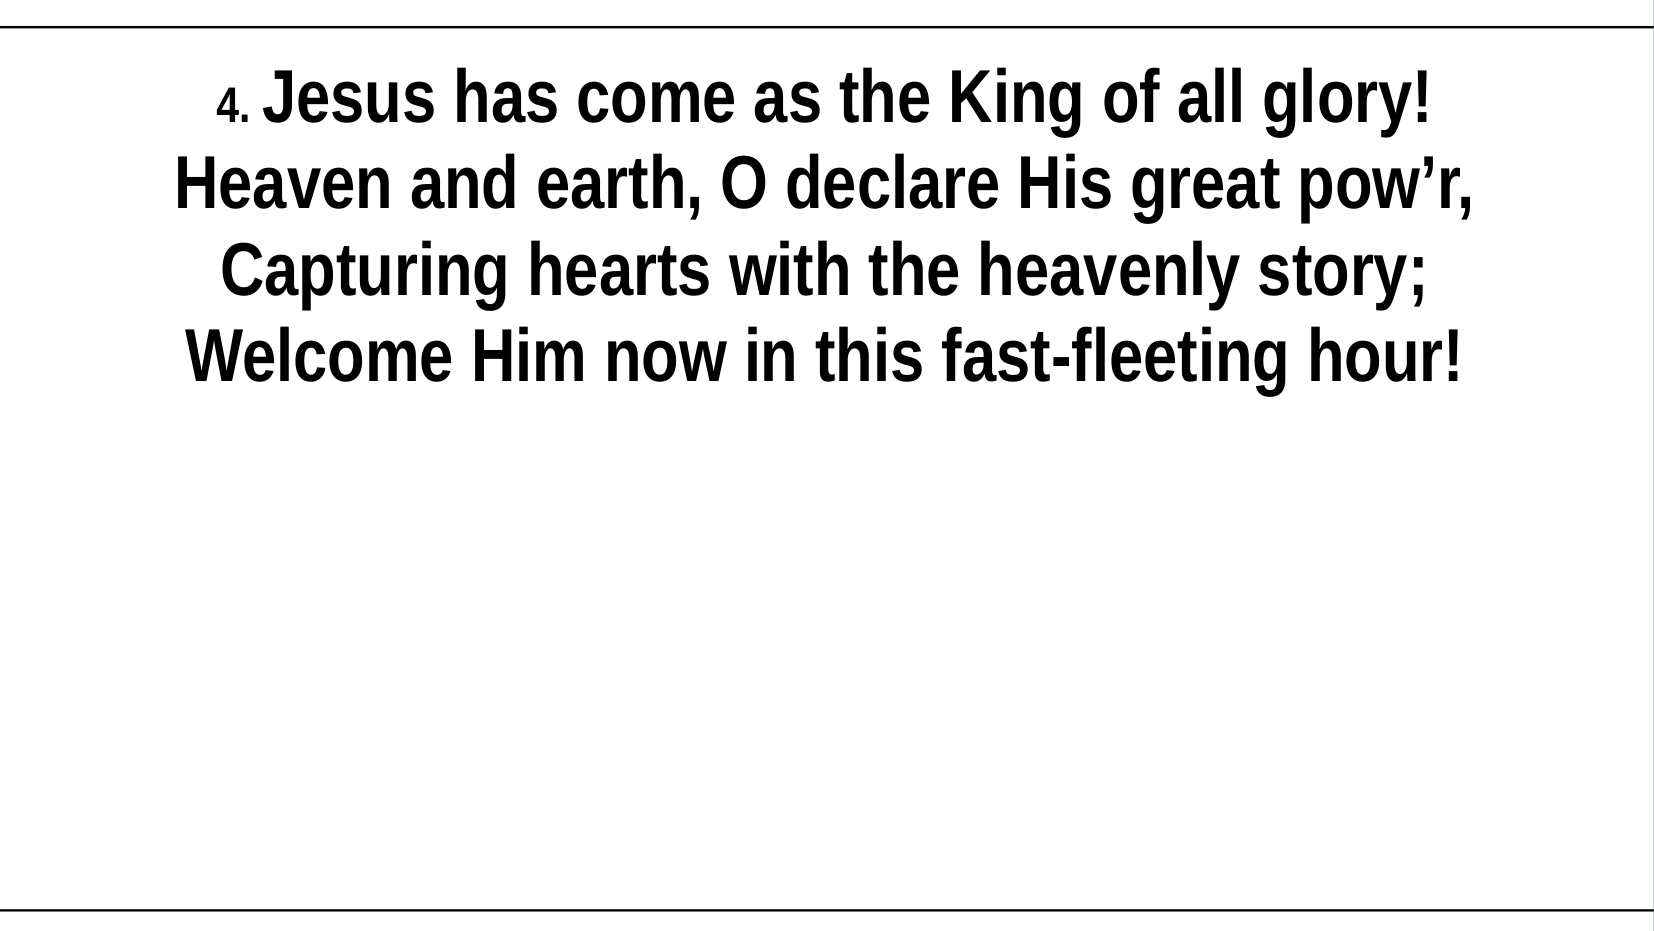

4. Jesus has come as the King of all glory!
Heaven and earth, O declare His great pow’r,
Capturing hearts with the heavenly story;
Welcome Him now in this fast-fleeting hour!